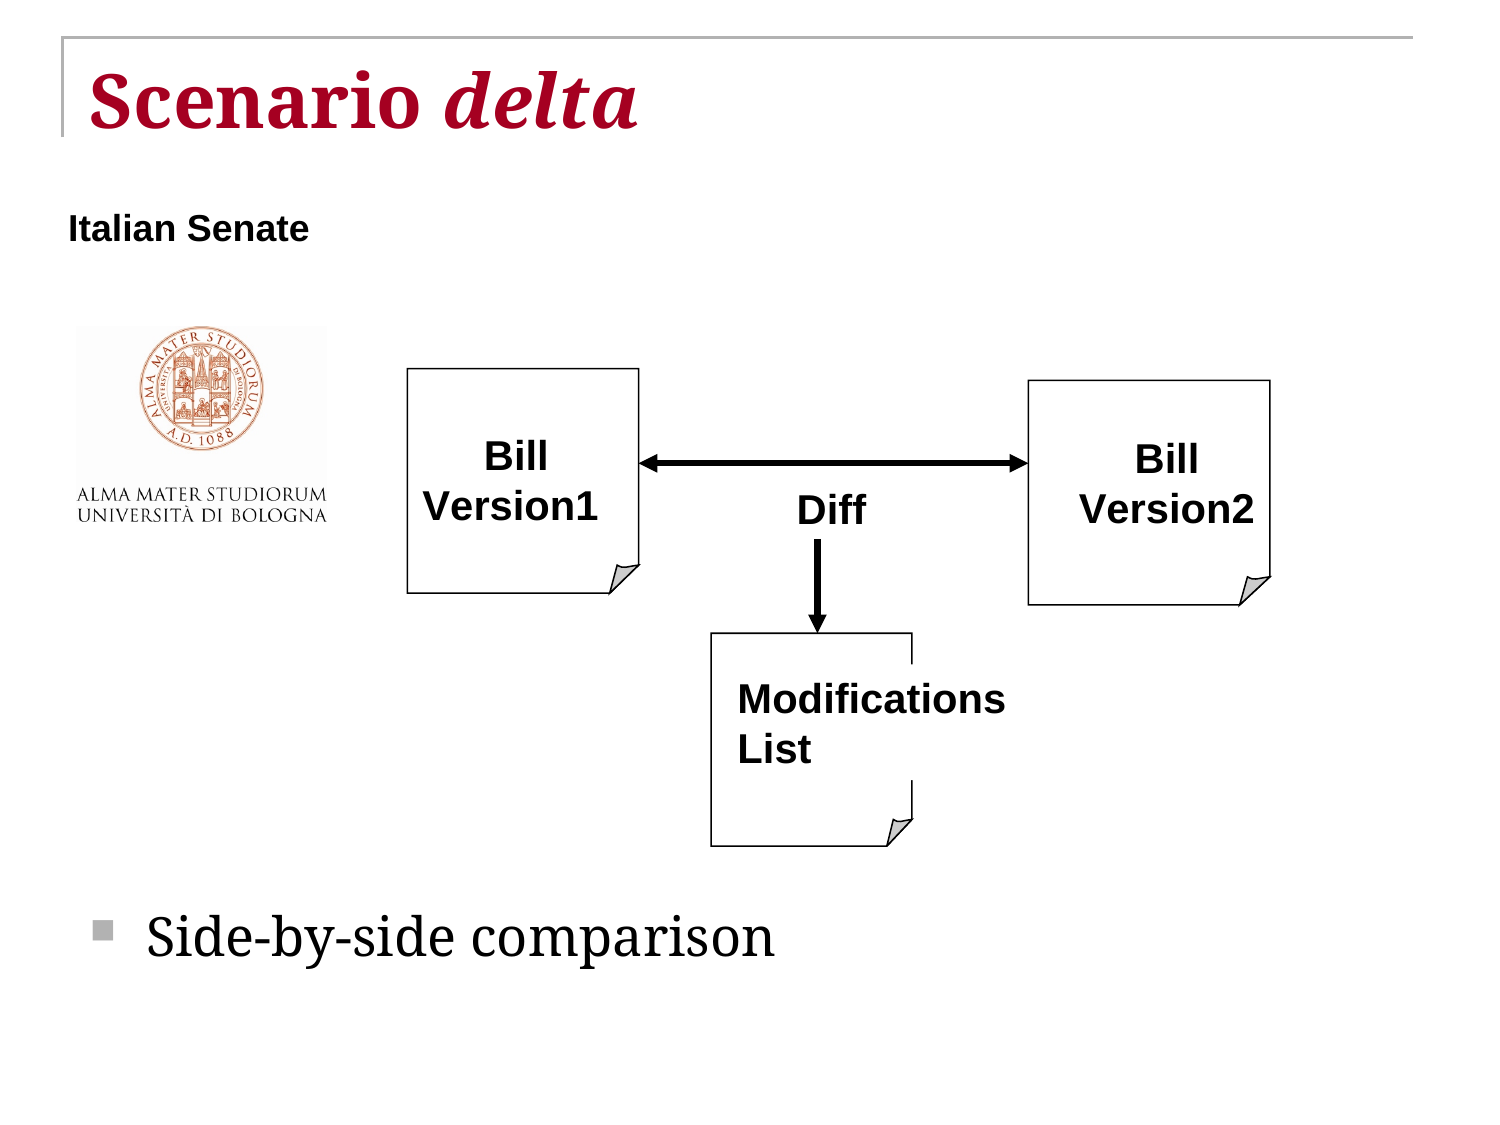

# Scenario delta
Italian Senate
Side-by-side comparison
 Bill
Version1
Bill
Version2
Diff
Modifications
List